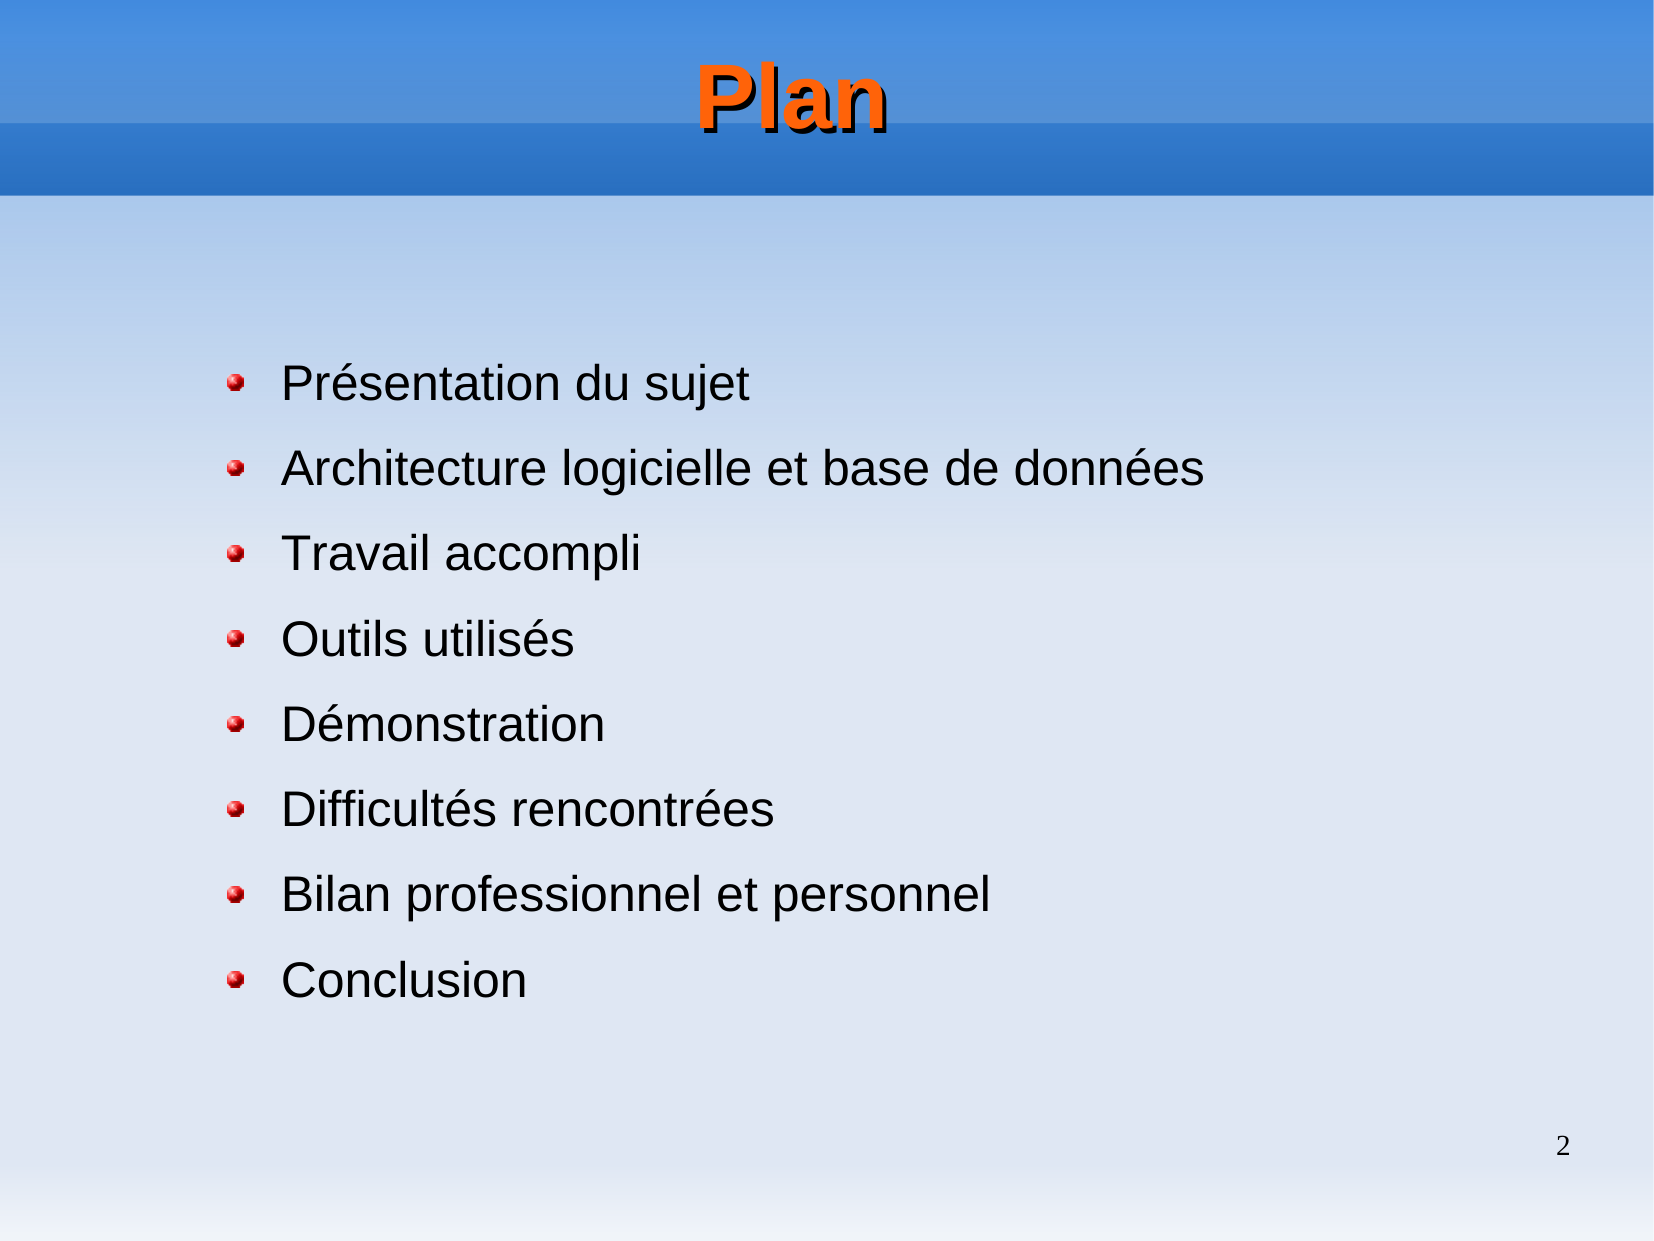

# Plan
Présentation du sujet
Architecture logicielle et base de données
Travail accompli
Outils utilisés
Démonstration
Difficultés rencontrées
Bilan professionnel et personnel
Conclusion
2